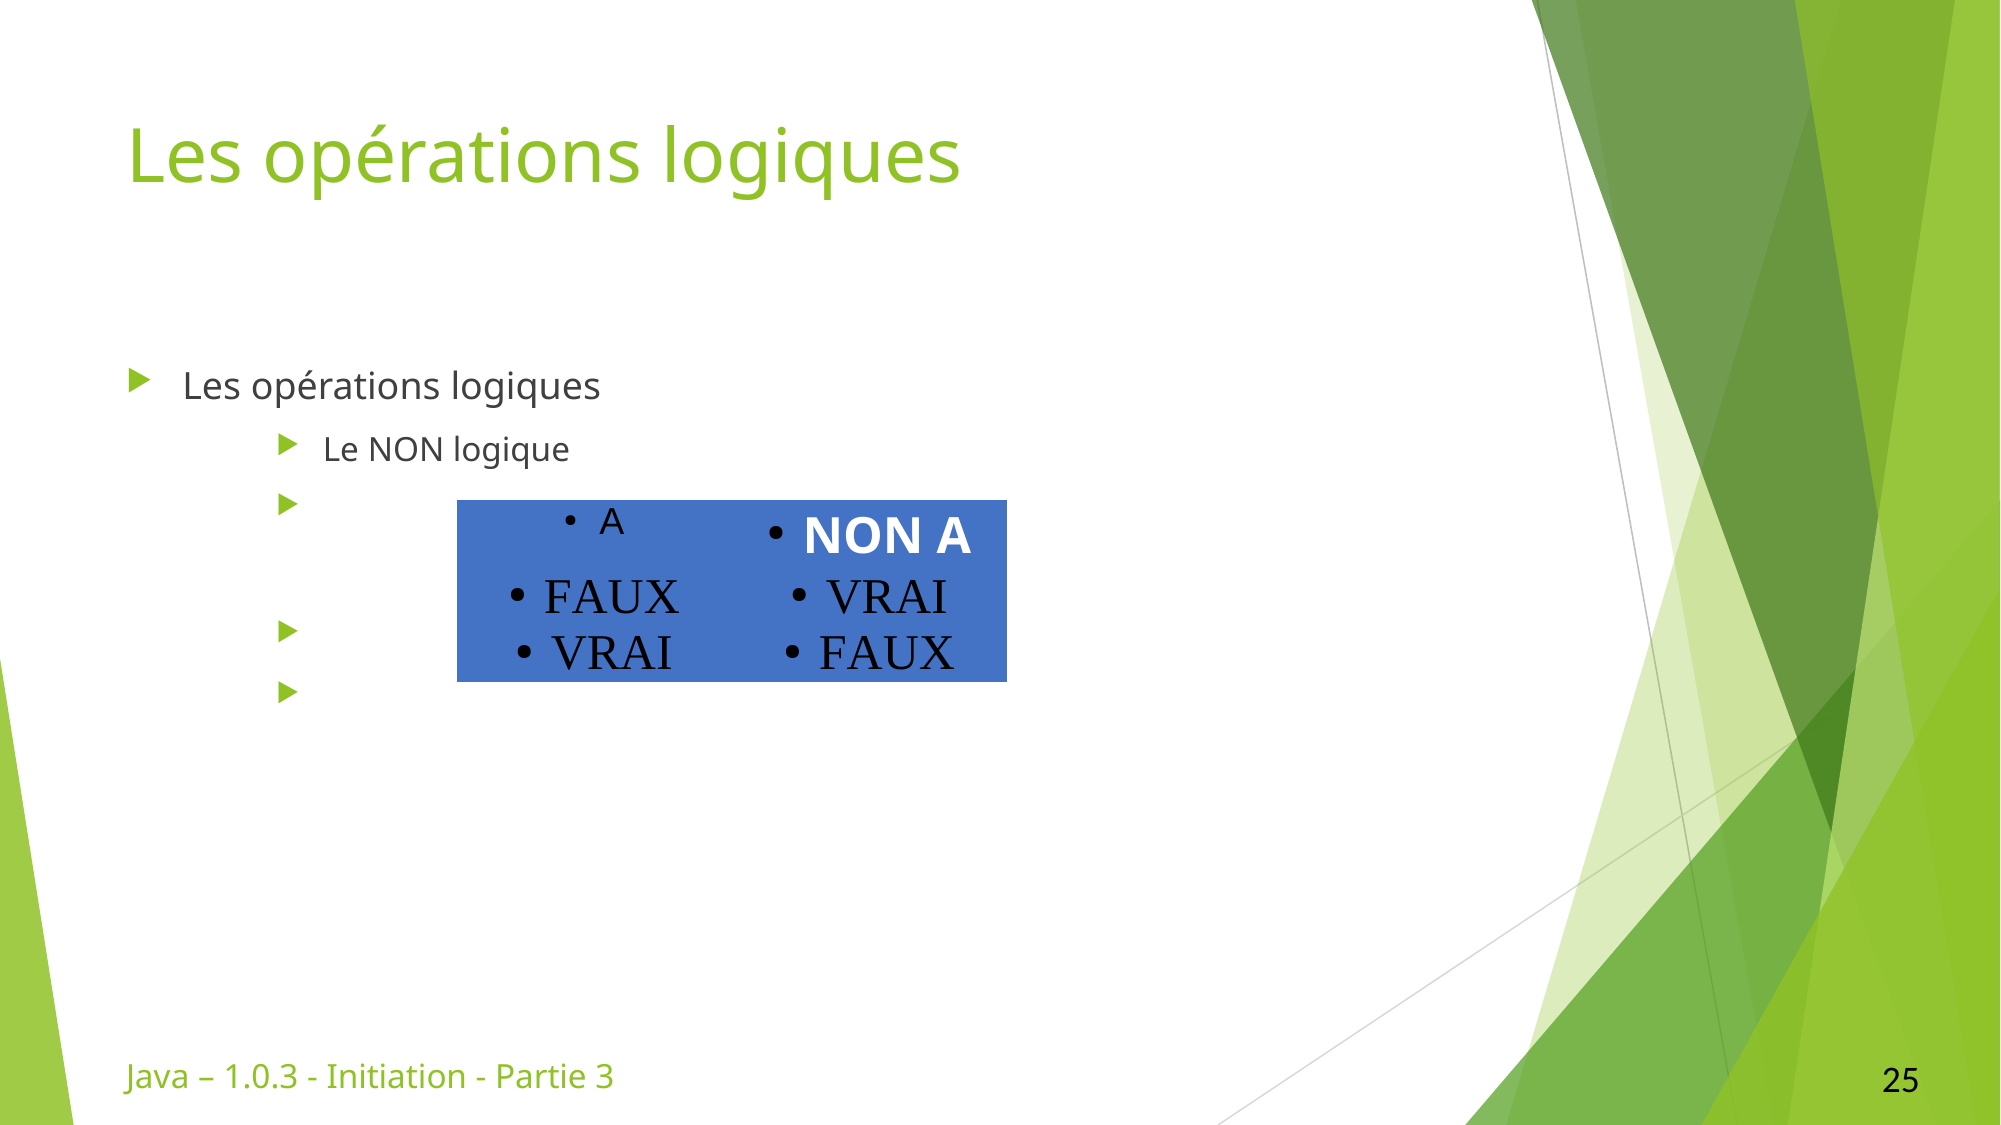

# Les opérations logiques
Les opérations logiques
Le NON logique
| A | NON A |
| --- | --- |
| FAUX | VRAI |
| VRAI | FAUX |
Java – 1.0.3 - Initiation - Partie 3